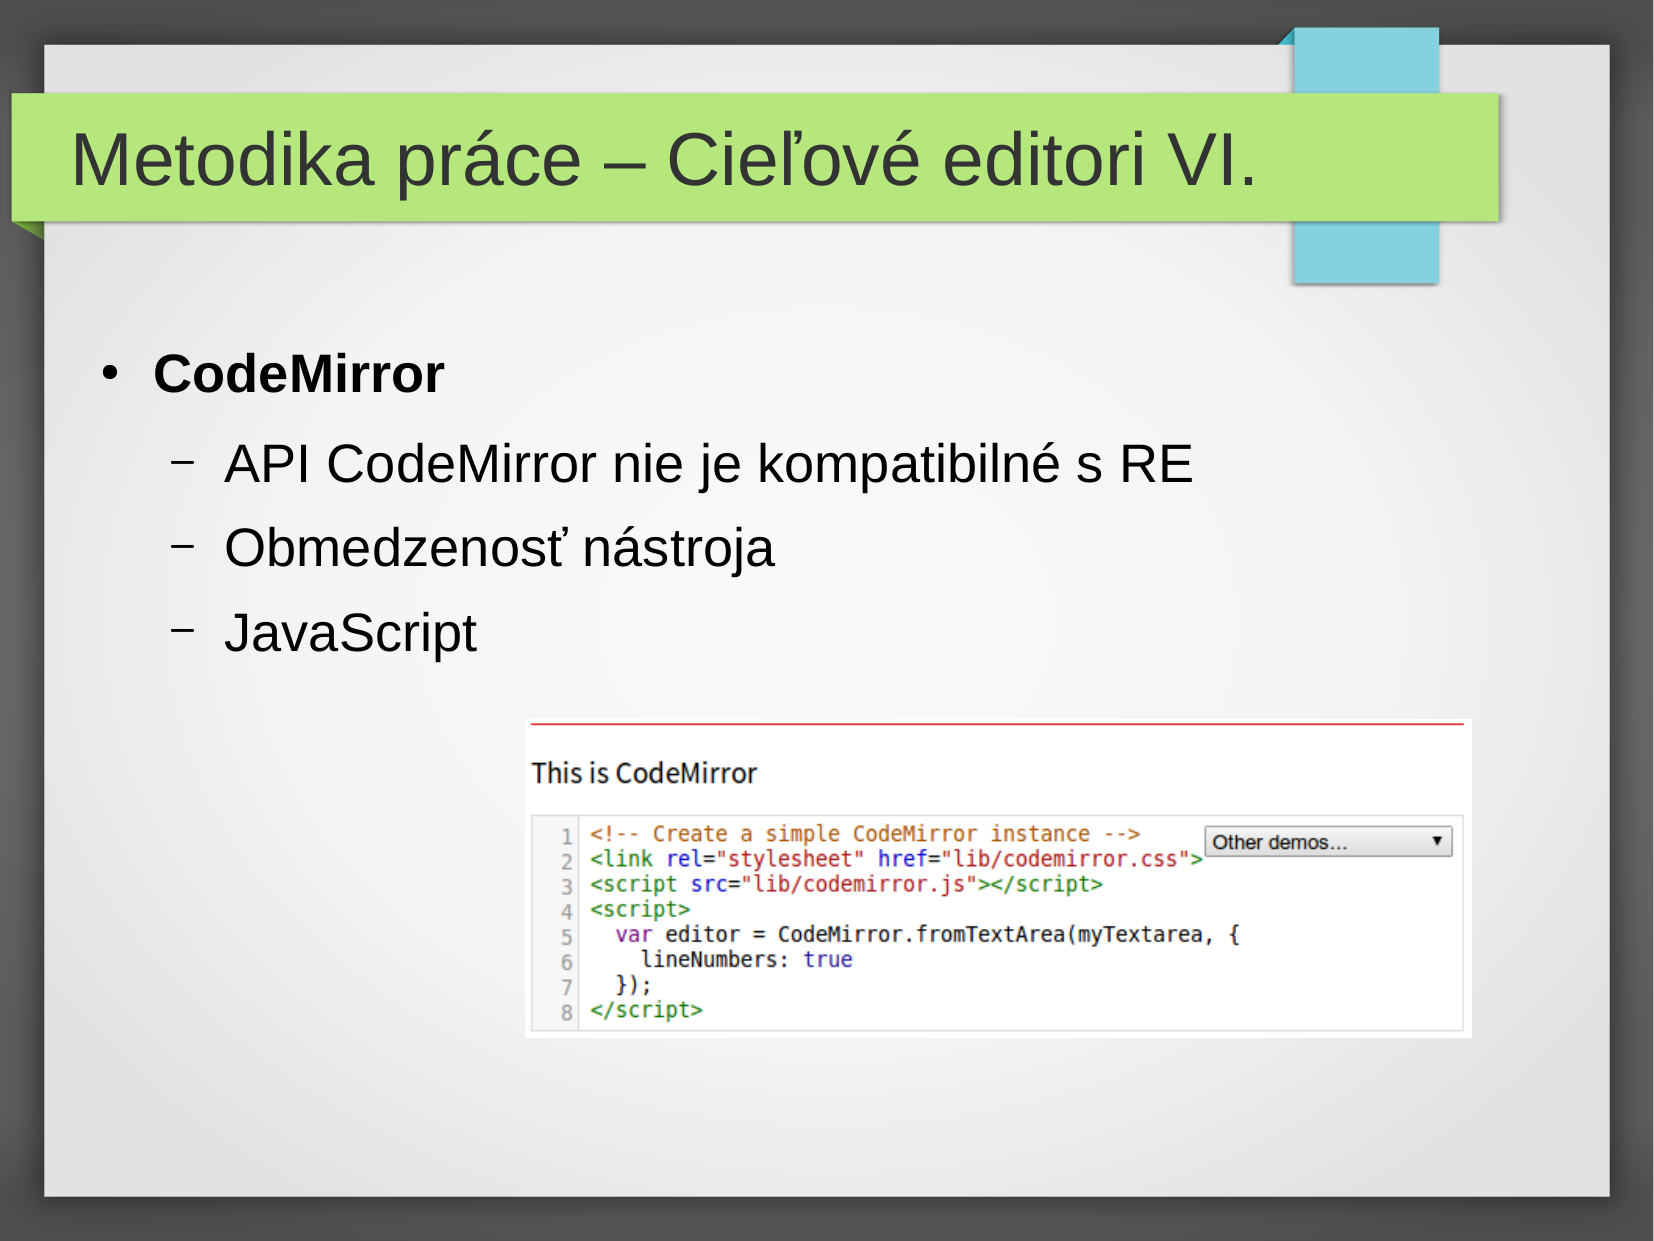

# Metodika práce – Cieľové editori VI.
CodeMirror
API CodeMirror nie je kompatibilné s RE
Obmedzenosť nástroja
JavaScript